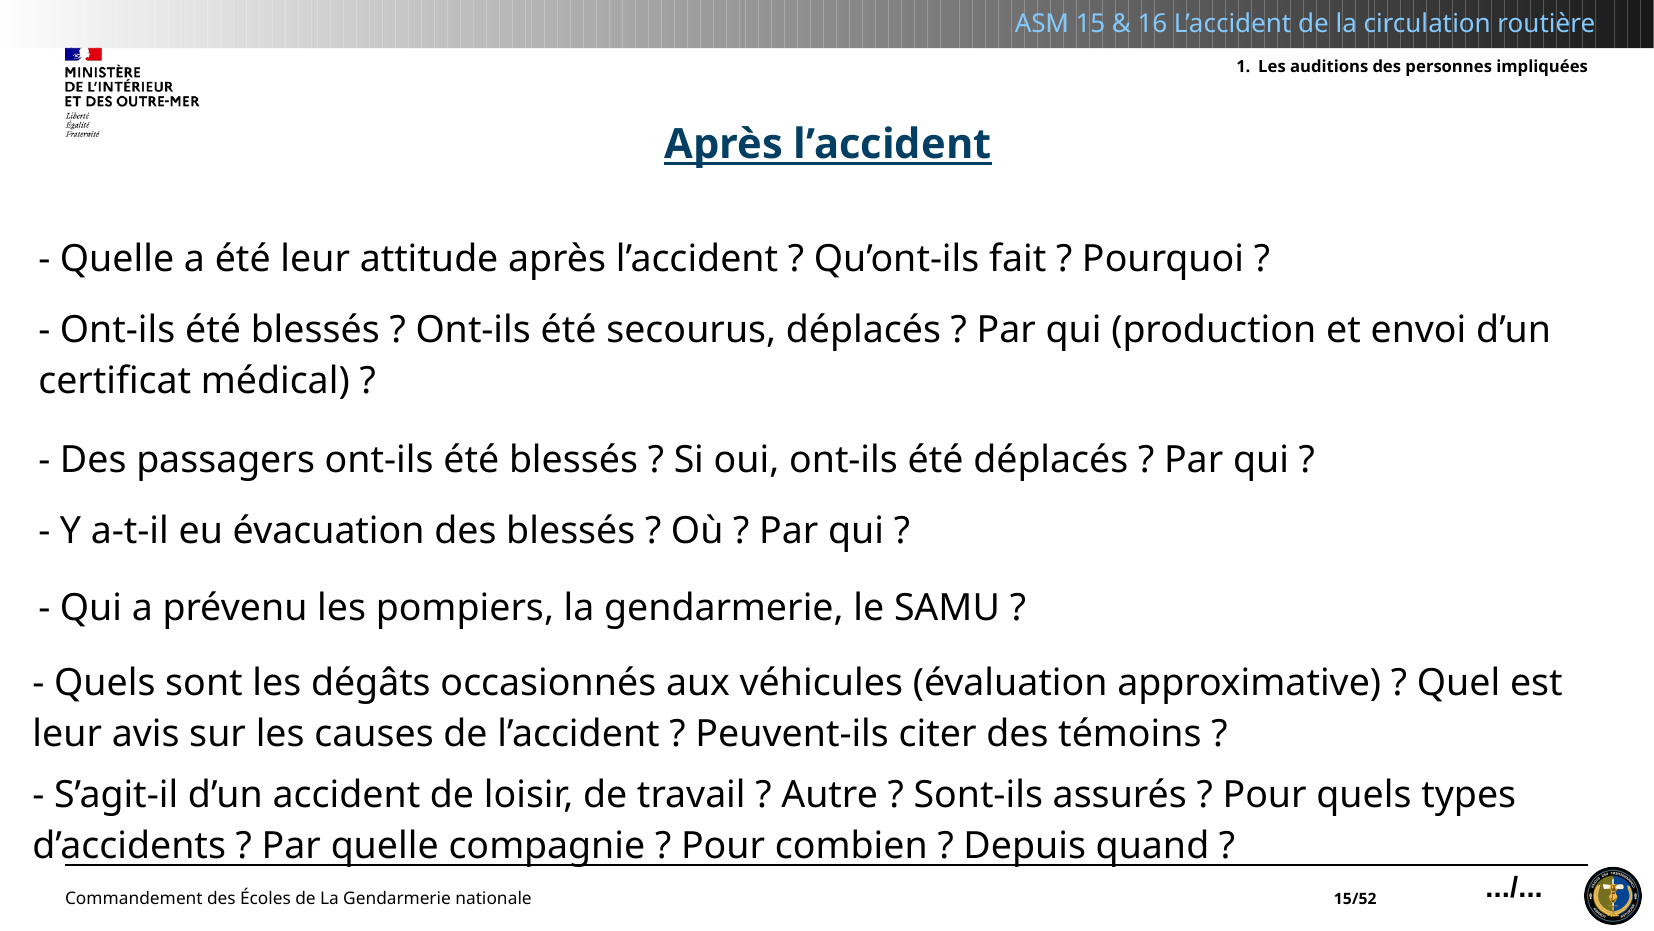

# LES AUDITIONS DES PERSONNES IMPLIQUÉES
Après l’accident
- Quelle a été leur attitude après l’accident ? Qu’ont-ils fait ? Pourquoi ?
- Ont-ils été blessés ? Ont-ils été secourus, déplacés ? Par qui (production et envoi d’un certificat médical) ?
- Des passagers ont-ils été blessés ? Si oui, ont-ils été déplacés ? Par qui ?
- Y a-t-il eu évacuation des blessés ? Où ? Par qui ?
- Qui a prévenu les pompiers, la gendarmerie, le SAMU ?
- Quels sont les dégâts occasionnés aux véhicules (évaluation approximative) ? Quel est leur avis sur les causes de l’accident ? Peuvent-ils citer des témoins ?
- S’agit-il d’un accident de loisir, de travail ? Autre ? Sont-ils assurés ? Pour quels types d’accidents ? Par quelle compagnie ? Pour combien ? Depuis quand ?
.../...